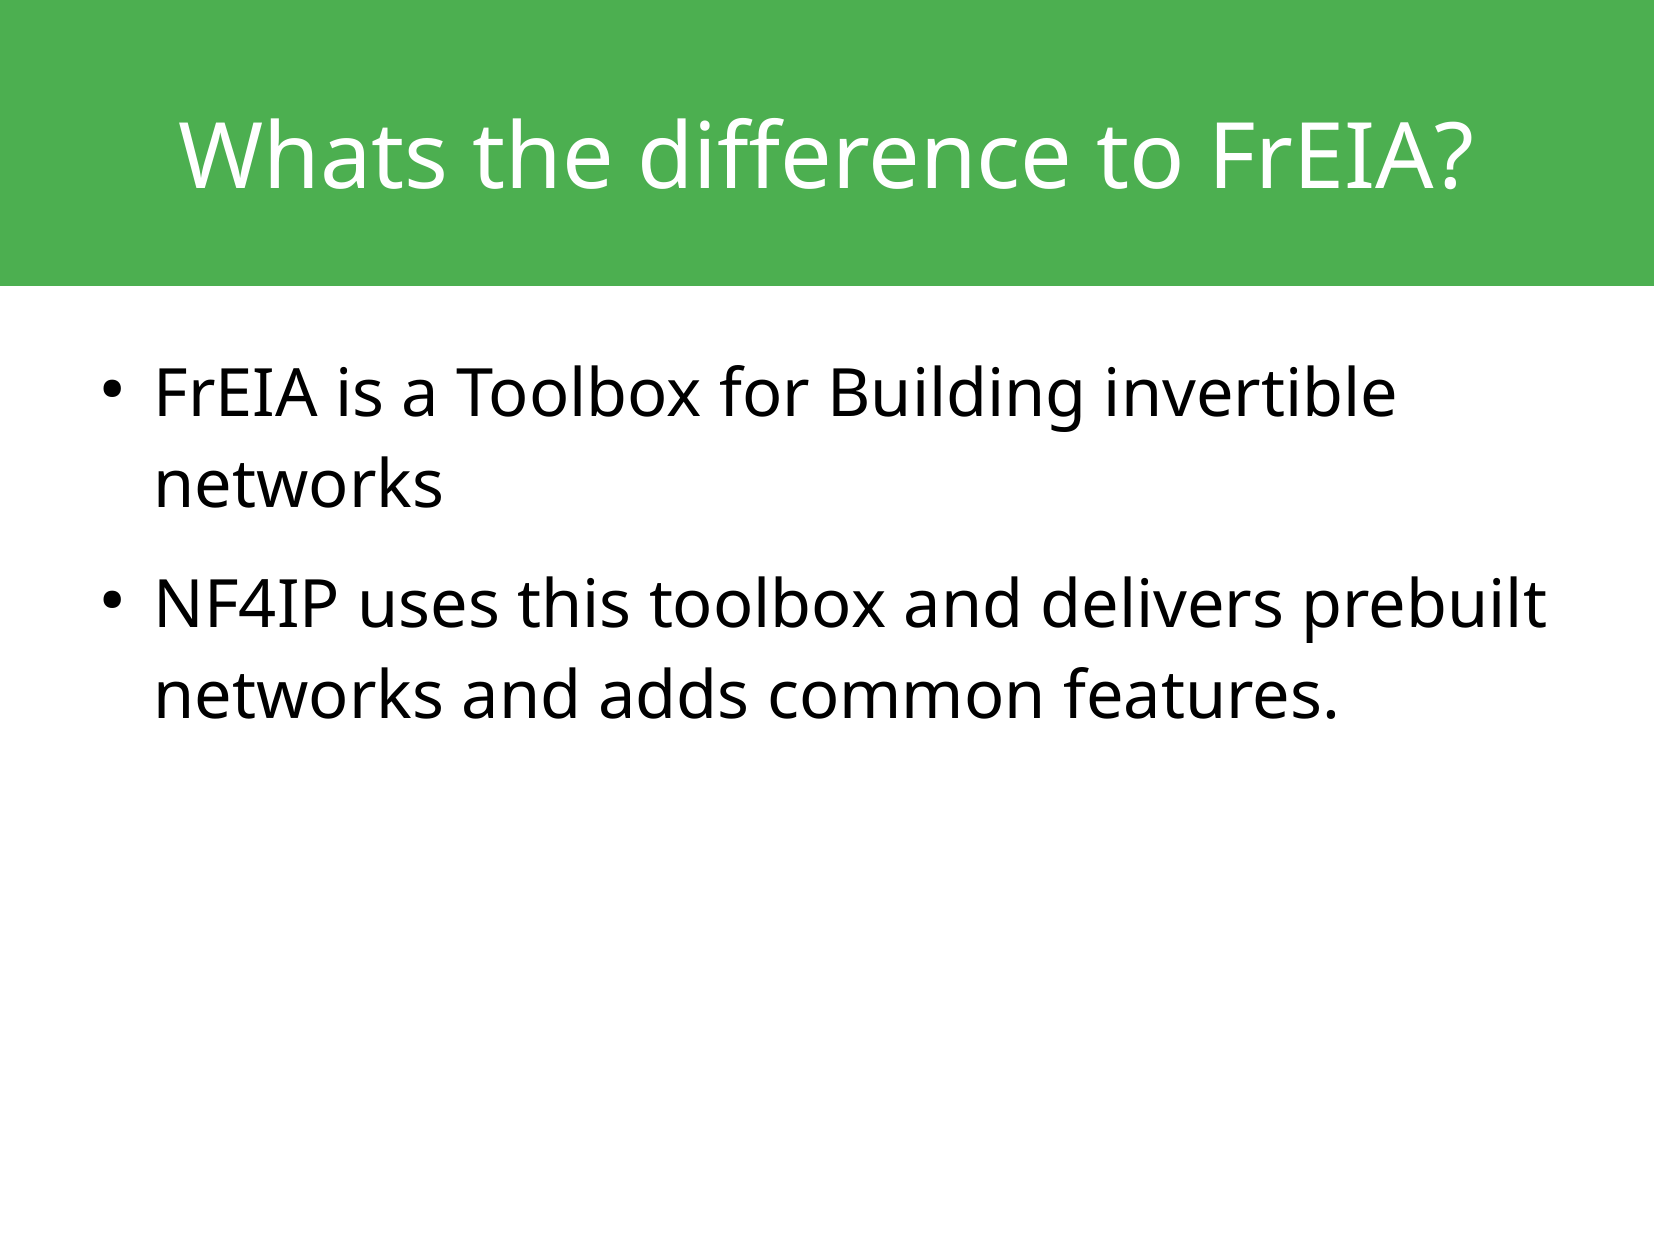

# Whats the difference to FrEIA?
FrEIA is a Toolbox for Building invertible networks
NF4IP uses this toolbox and delivers prebuilt networks and adds common features.